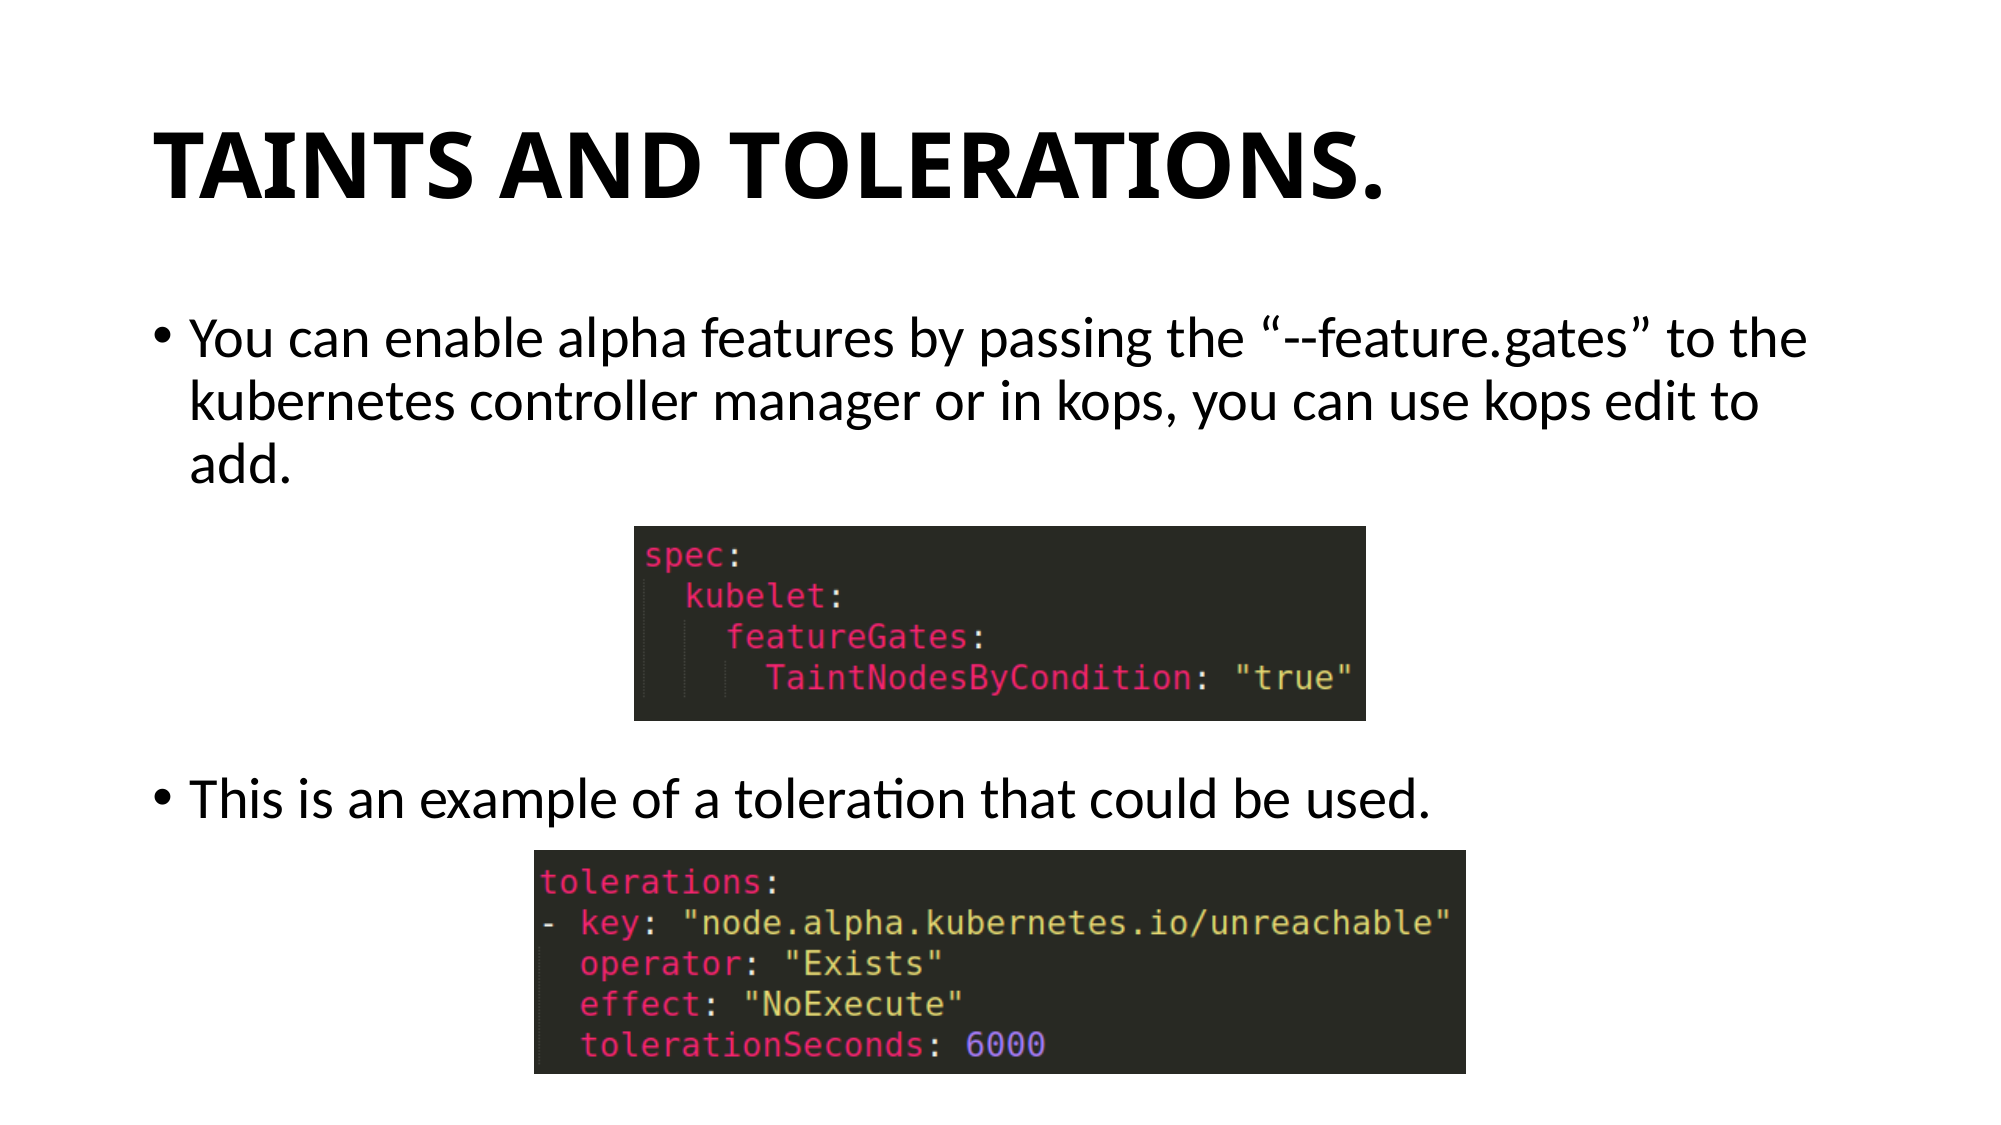

# TAINTS AND TOLERATIONS.
You can enable alpha features by passing the “--feature.gates” to the kubernetes controller manager or in kops, you can use kops edit to add.
This is an example of a toleration that could be used.